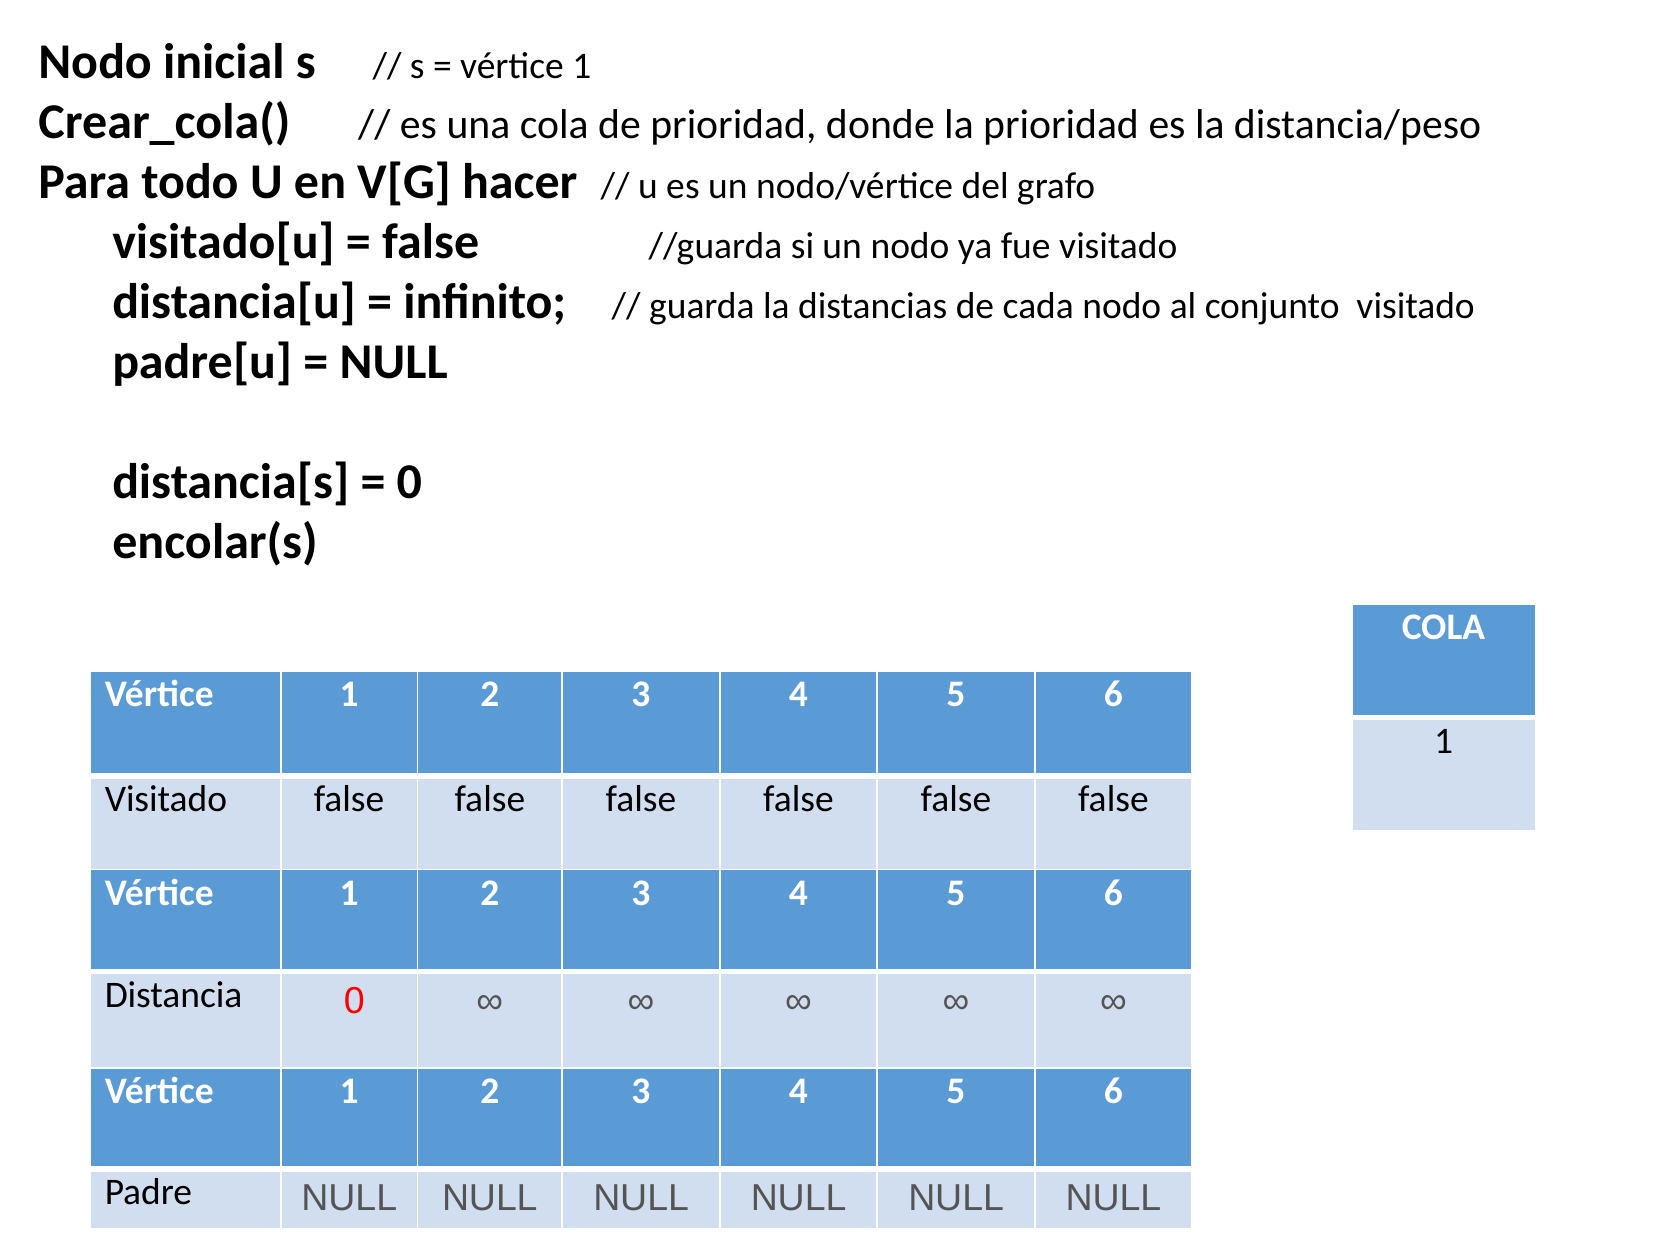

Nodo inicial s // s = vértice 1
Crear_cola() // es una cola de prioridad, donde la prioridad es la distancia/peso
Para todo U en V[G] hacer // u es un nodo/vértice del grafo
	visitado[u] = false //guarda si un nodo ya fue visitado
	distancia[u] = infinito; // guarda la distancias de cada nodo al conjunto visitado
	padre[u] = NULL
	distancia[s] = 0
	encolar(s)
| COLA |
| --- |
| 1 |
| Vértice | 1 | 2 | 3 | 4 | 5 | 6 |
| --- | --- | --- | --- | --- | --- | --- |
| Visitado | false | false | false | false | false | false |
| Vértice | 1 | 2 | 3 | 4 | 5 | 6 |
| --- | --- | --- | --- | --- | --- | --- |
| Distancia | 0 | ∞ | ∞ | ∞ | ∞ | ∞ |
| Vértice | 1 | 2 | 3 | 4 | 5 | 6 |
| --- | --- | --- | --- | --- | --- | --- |
| Padre | NULL | NULL | NULL | NULL | NULL | NULL |